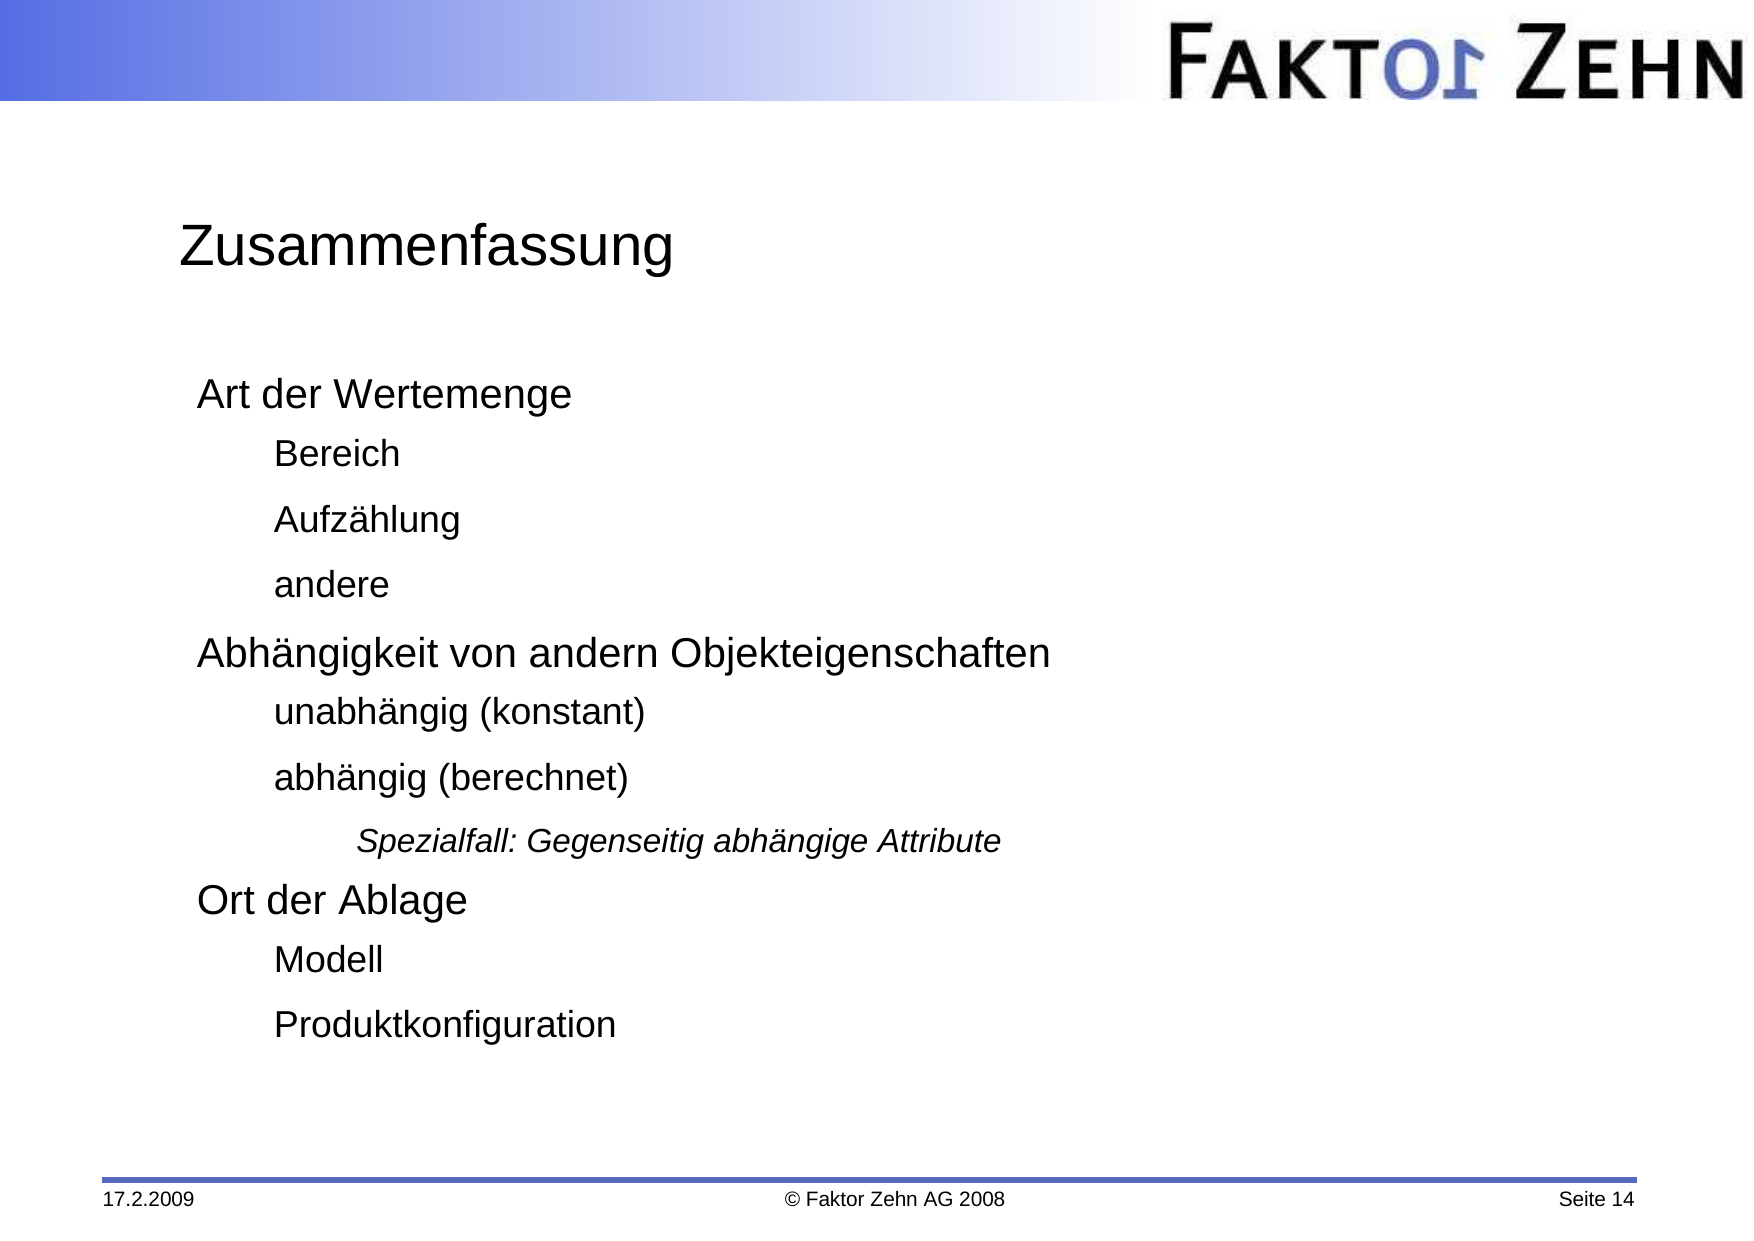

# Zusammenfassung
Art der Wertemenge
Bereich
Aufzählung
andere
Abhängigkeit von andern Objekteigenschaften
unabhängig (konstant)
abhängig (berechnet)
Spezialfall: Gegenseitig abhängige Attribute
Ort der Ablage
Modell
Produktkonfiguration